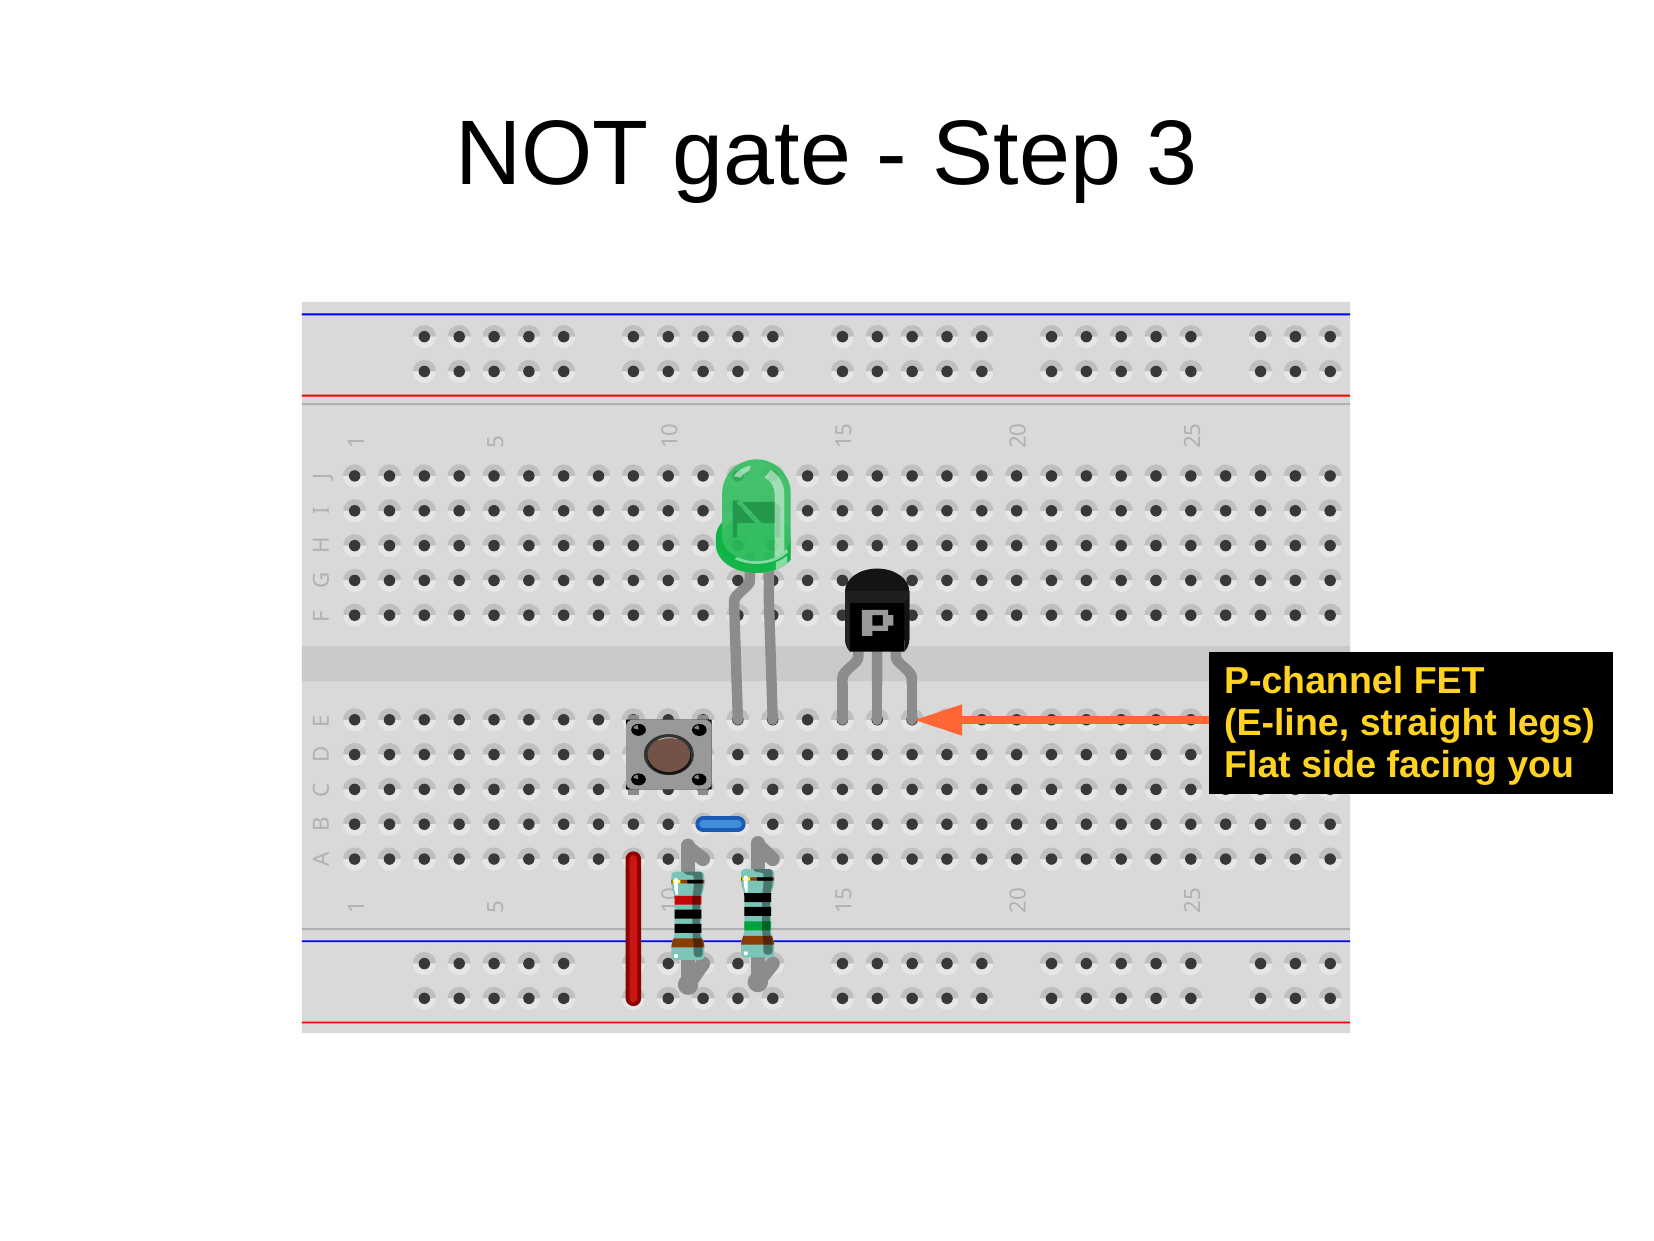

# NOT gate - Step 3
P-channel FET
(E-line, straight legs)
Flat side facing you